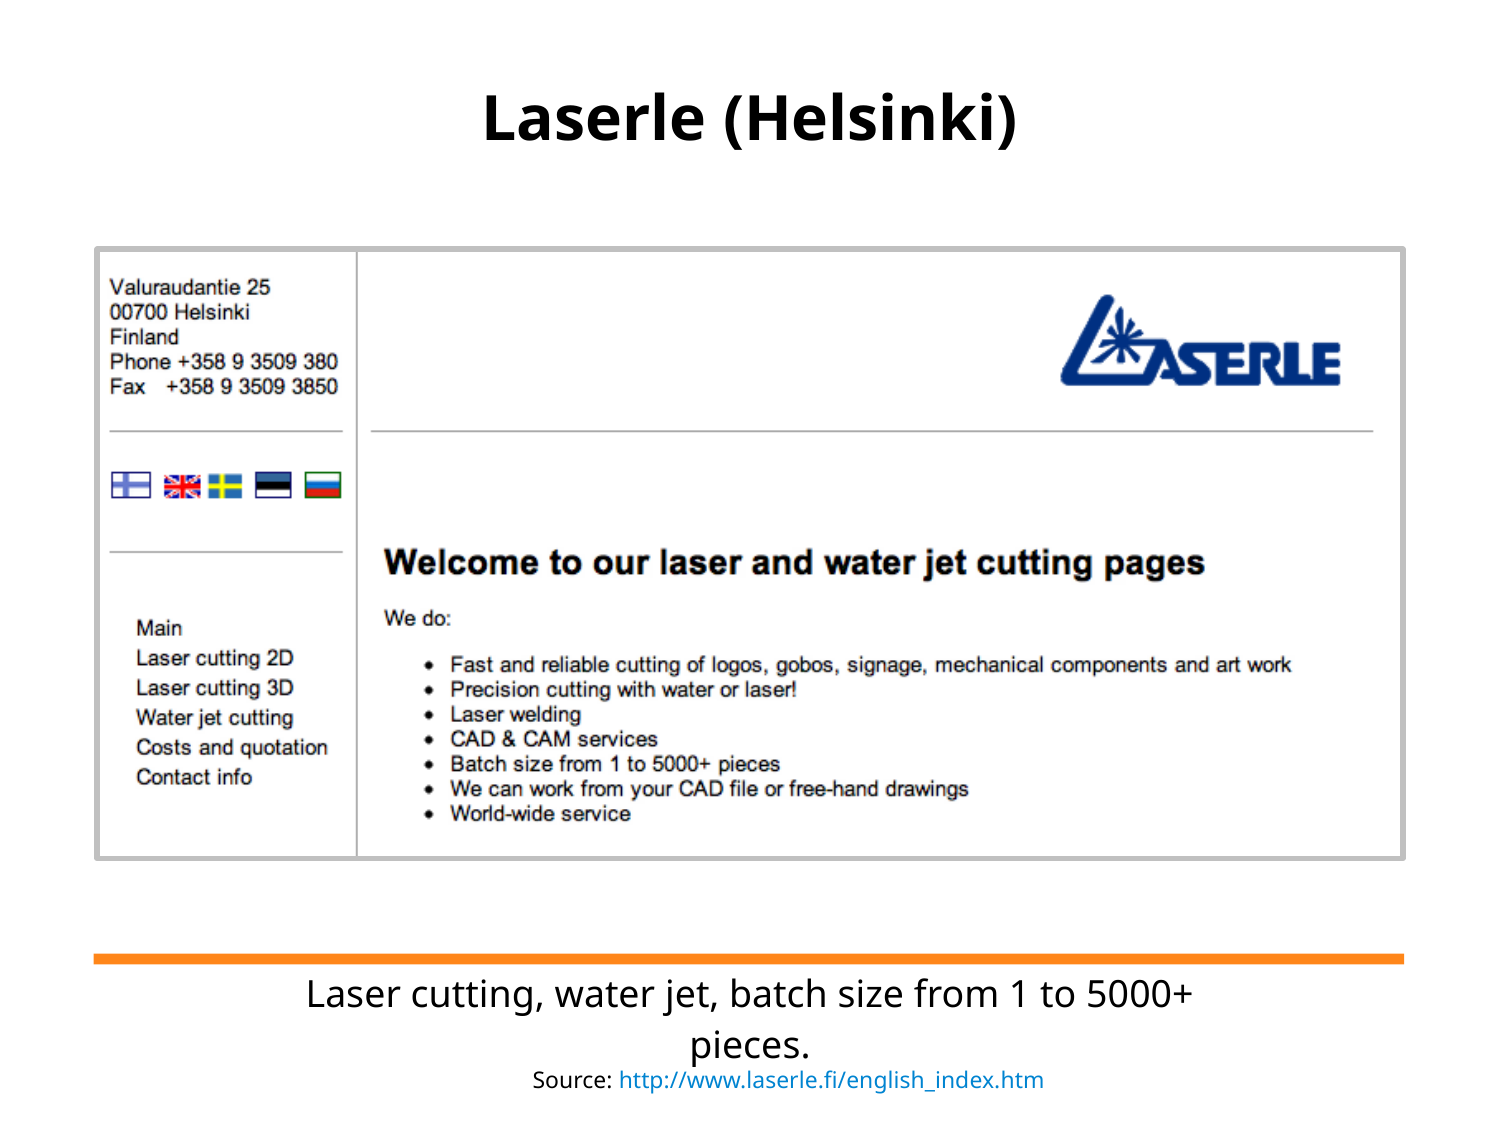

# Laserle (Helsinki)
Laser cutting, water jet, batch size from 1 to 5000+ pieces.
Source: http://www.laserle.fi/english_index.htm